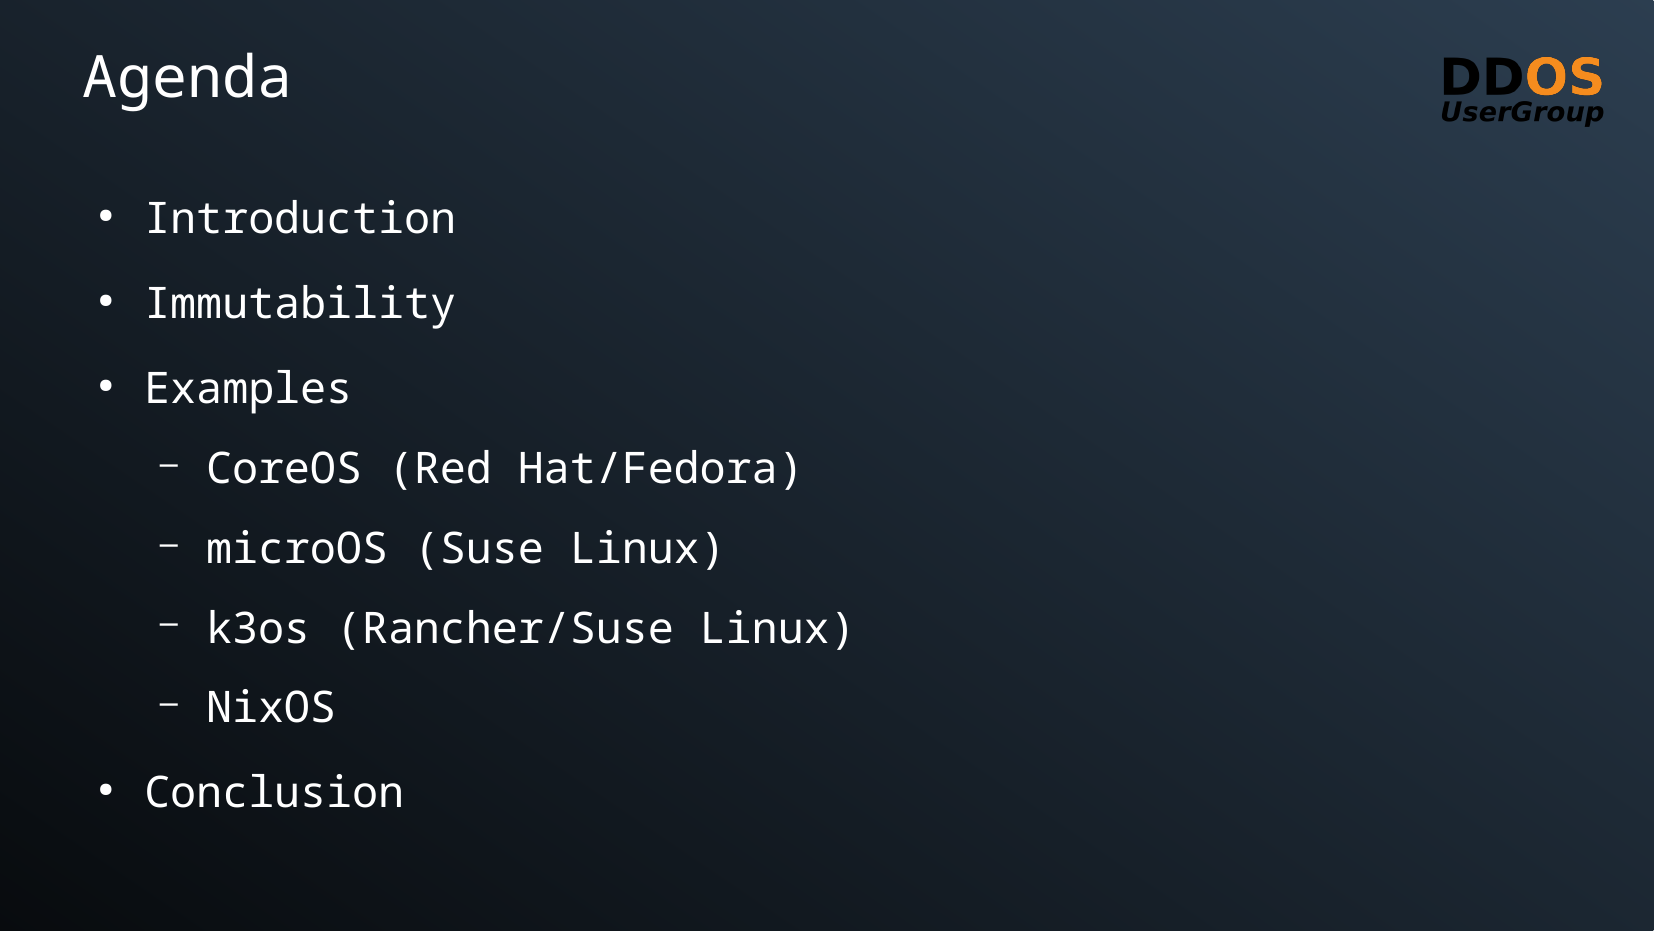

# Agenda
Introduction
Immutability
Examples
CoreOS (Red Hat/Fedora)
microOS (Suse Linux)
k3os (Rancher/Suse Linux)
NixOS
Conclusion